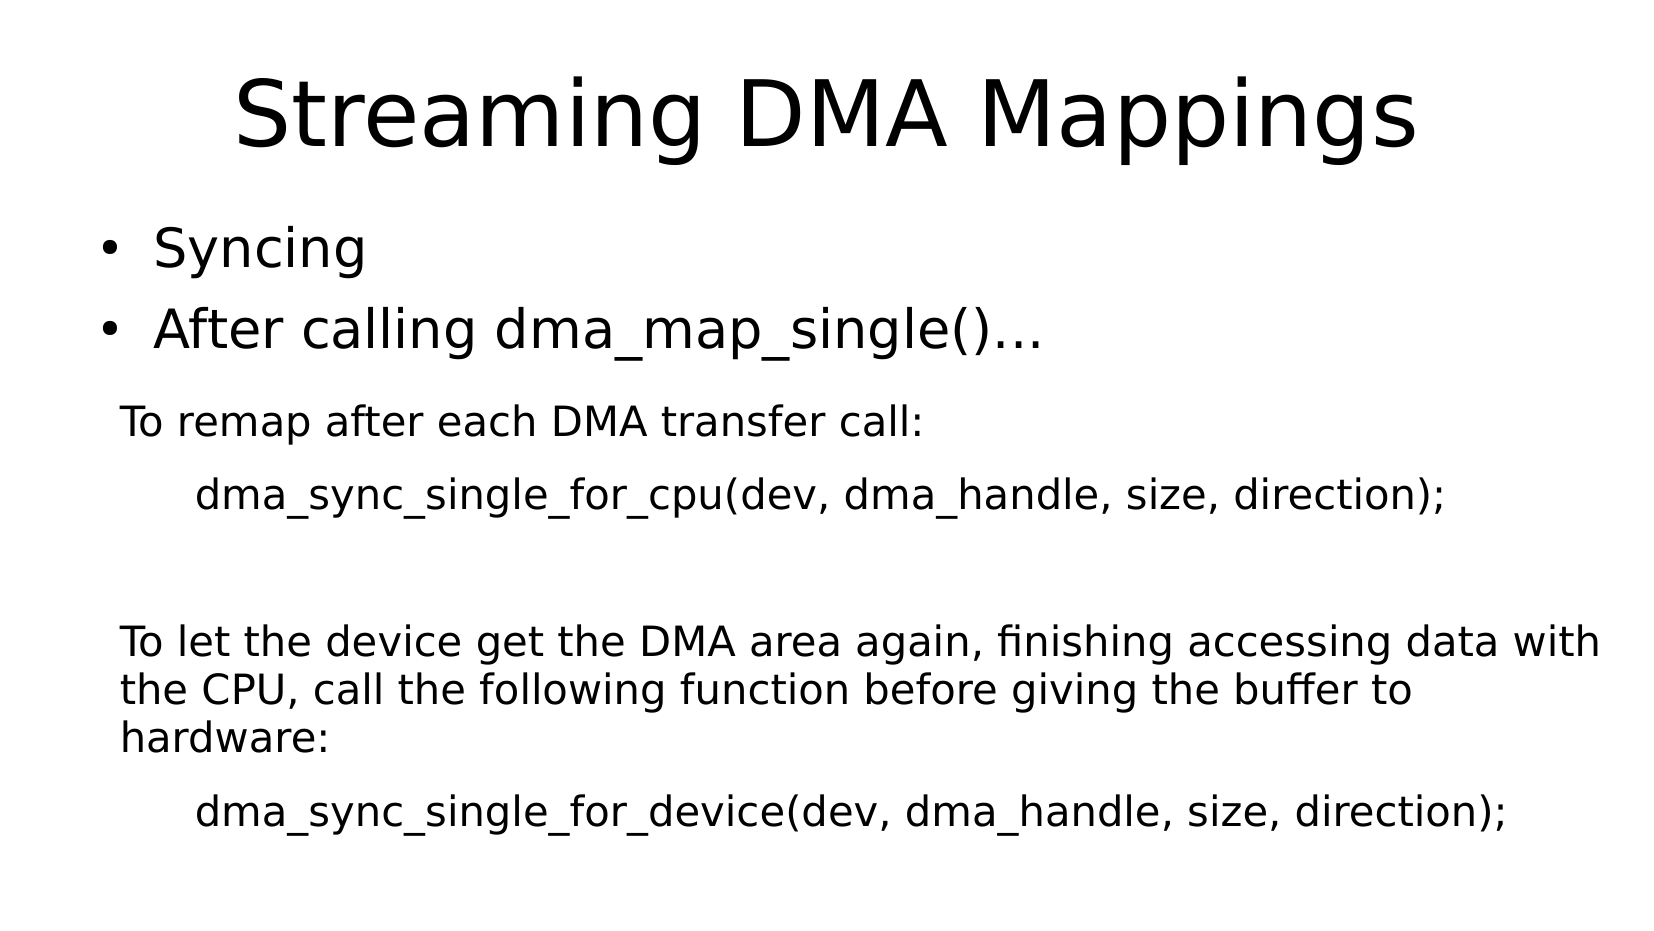

# Streaming DMA Mappings
Syncing
After calling dma_map_single()...
To remap after each DMA transfer call:
	dma_sync_single_for_cpu(dev, dma_handle, size, direction);
To let the device get the DMA area again, finishing accessing data with the CPU, call the following function before giving the buffer to hardware:
	dma_sync_single_for_device(dev, dma_handle, size, direction);